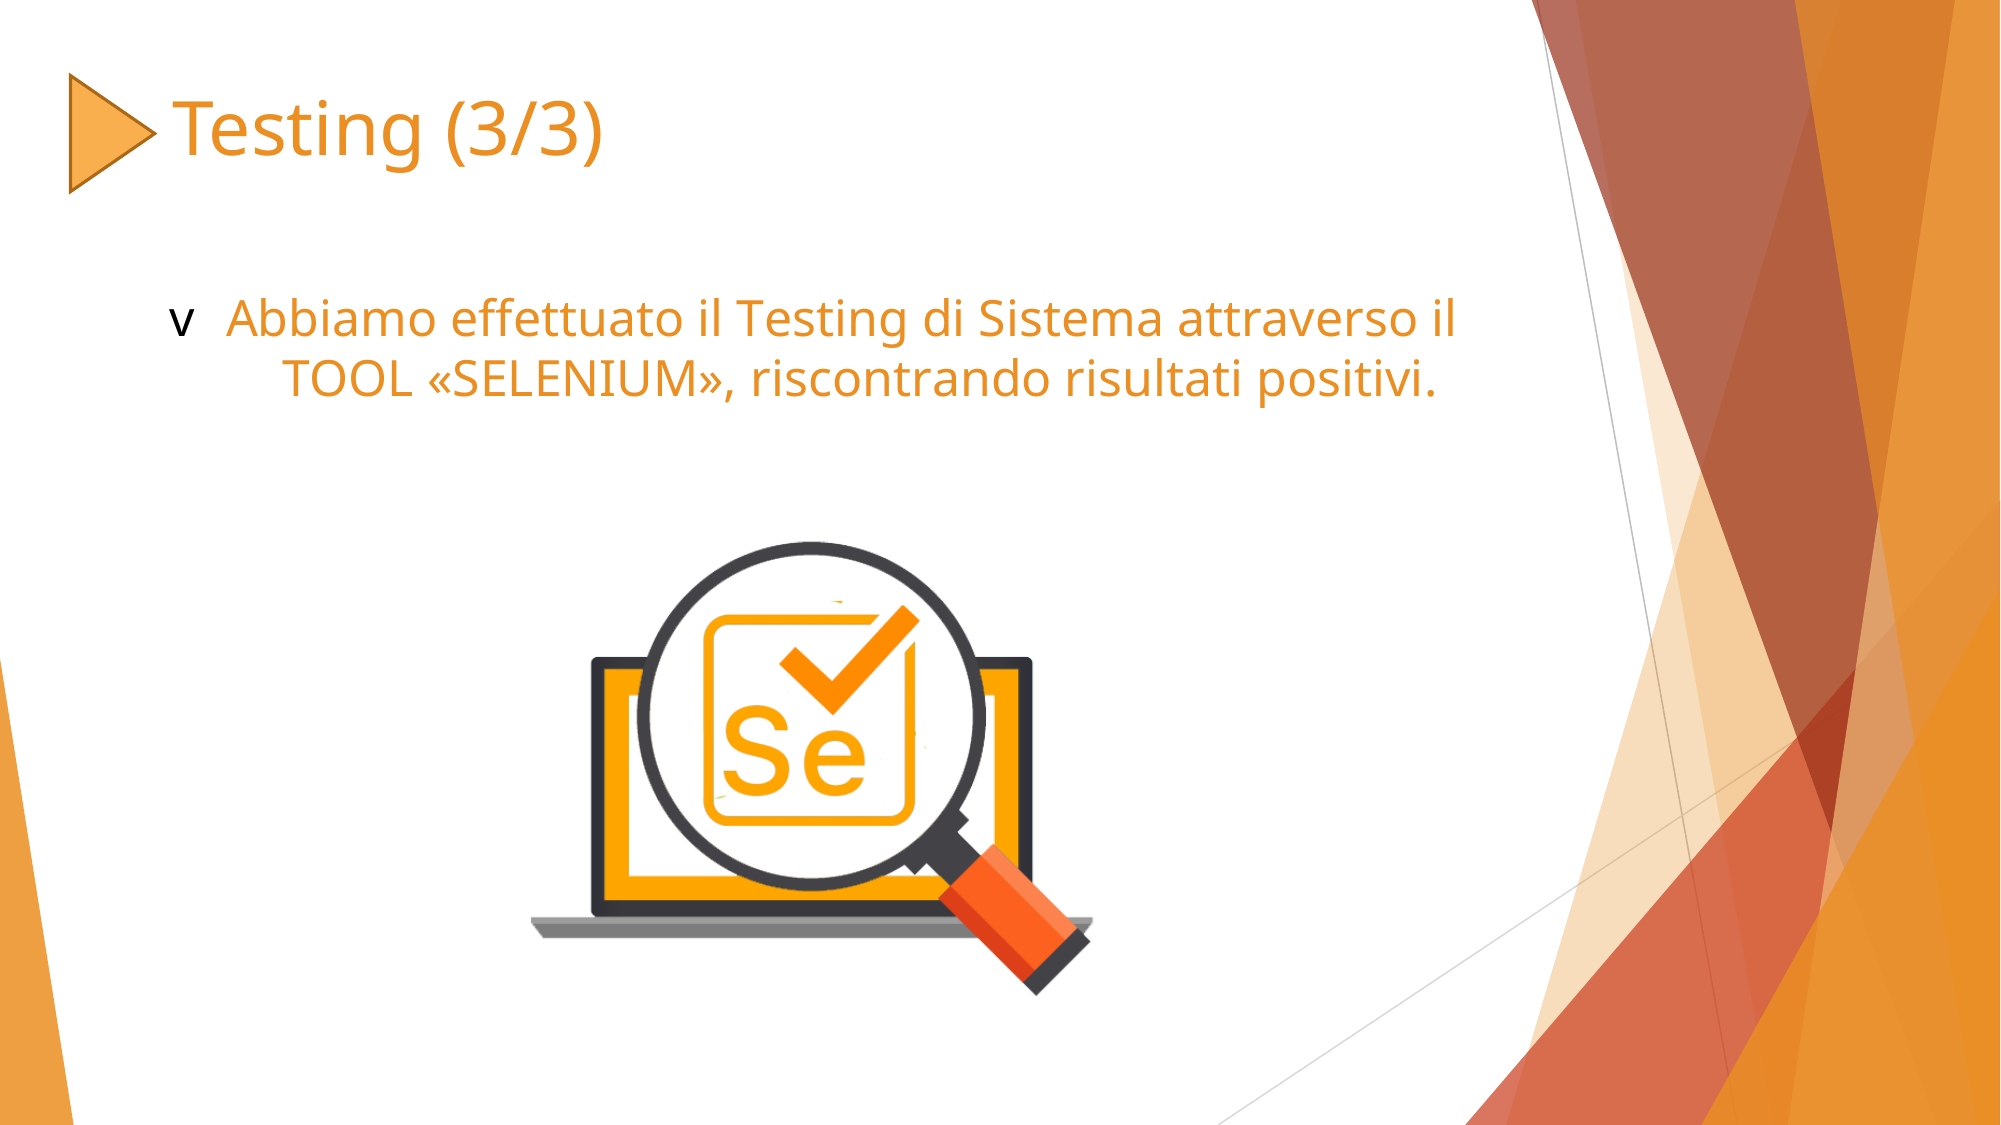

Testing (3/3)
Abbiamo effettuato il Testing di Sistema attraverso il TOOL «SELENIUM», riscontrando risultati positivi.